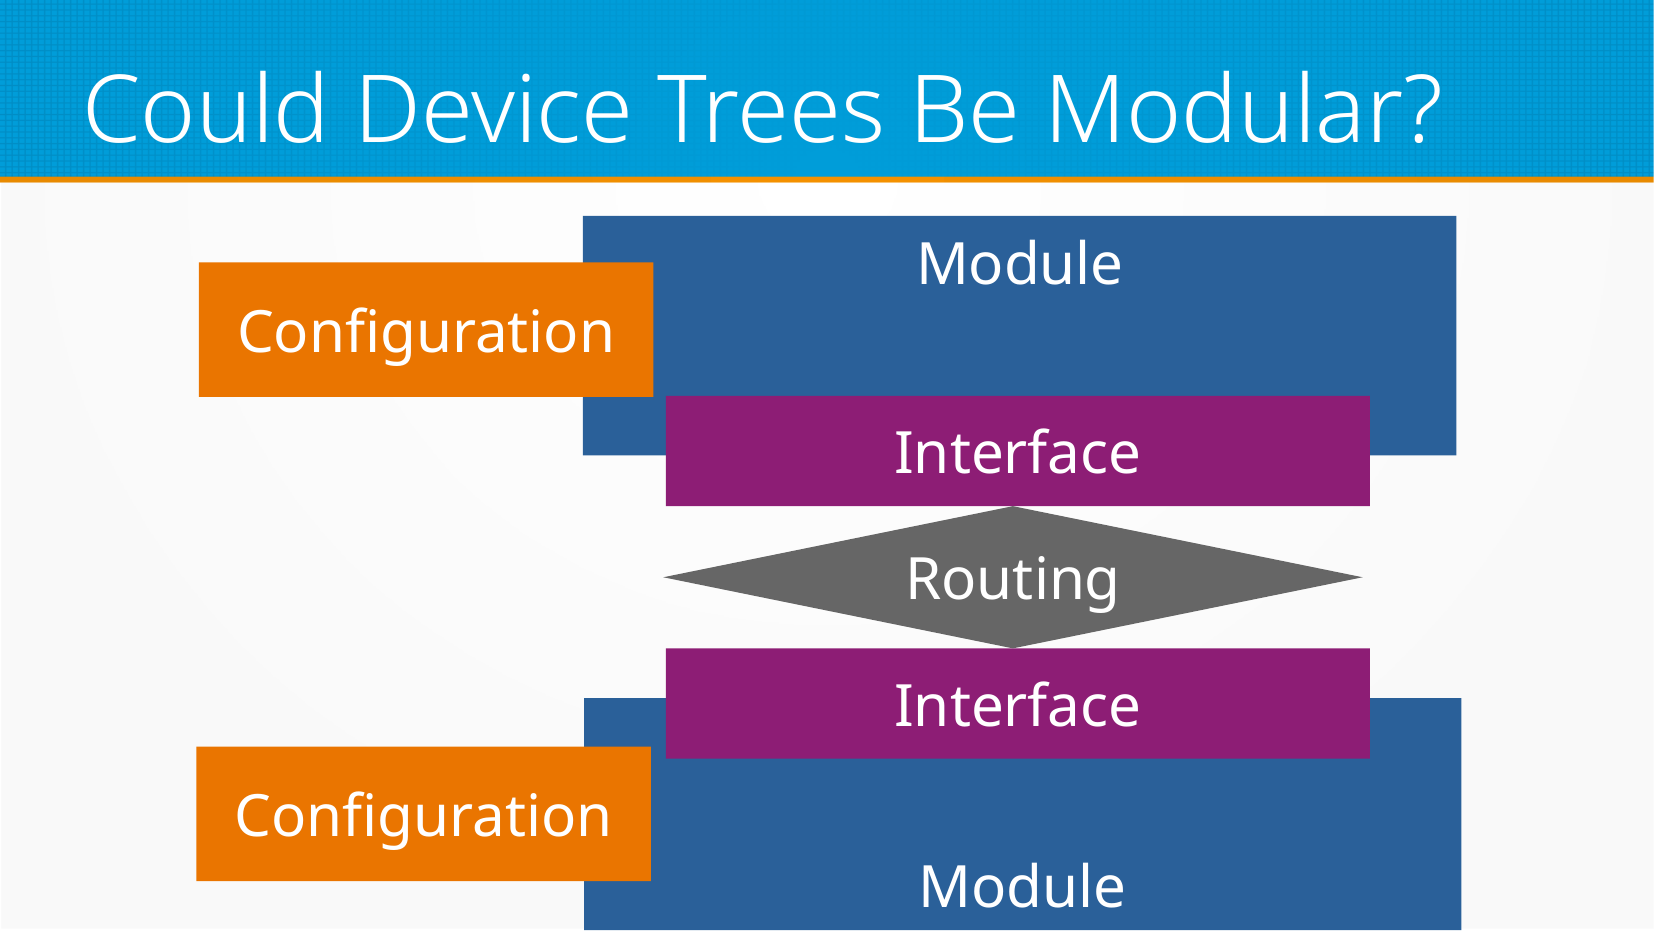

# Could Device Trees Be Modular?
Module
Configuration
Interface
Routing
Interface
Module
Configuration